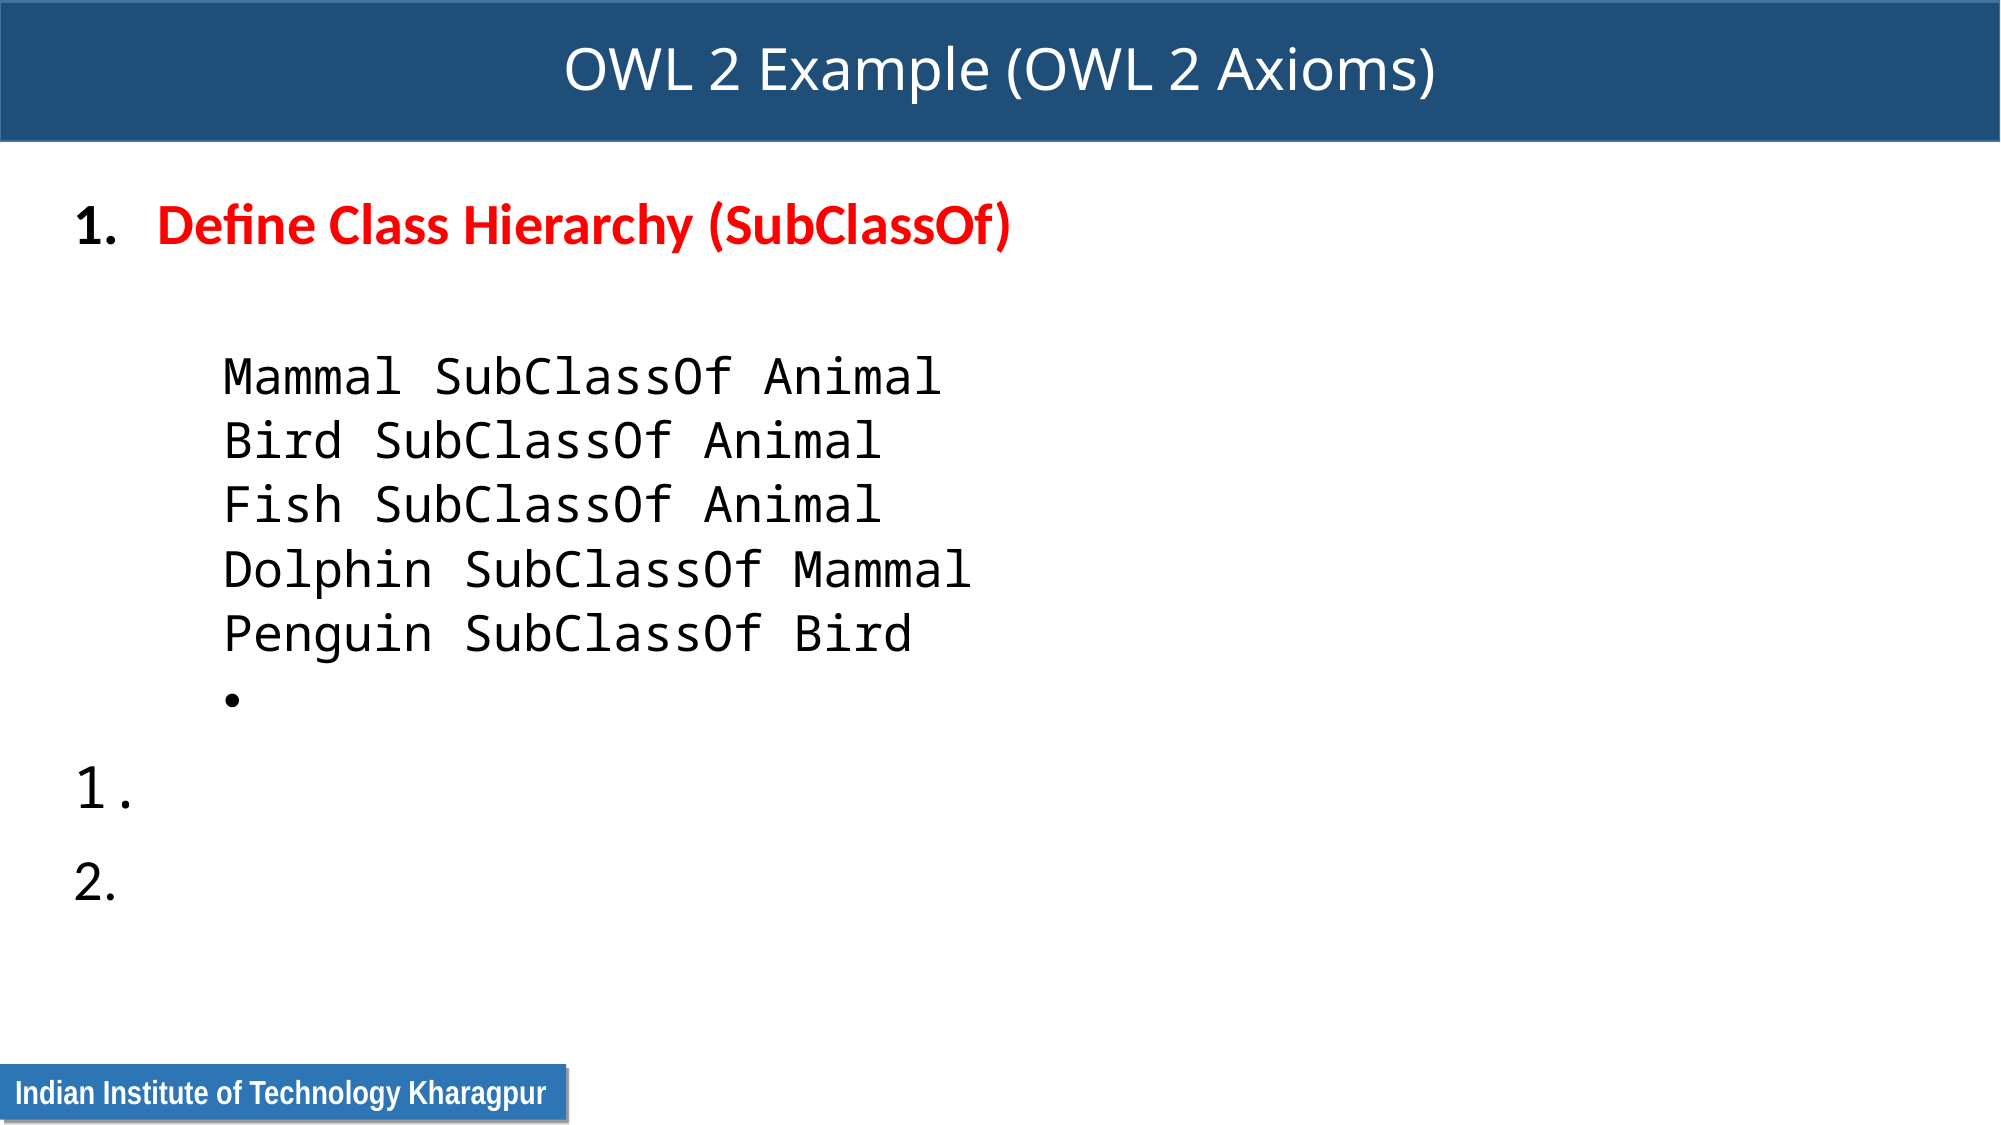

OWL 2 Example (OWL 2 Axioms)
# Define Class Hierarchy (SubClassOf)
Mammal SubClassOf Animal
Bird SubClassOf Animal
Fish SubClassOf Animal
Dolphin SubClassOf Mammal
Penguin SubClassOf Bird